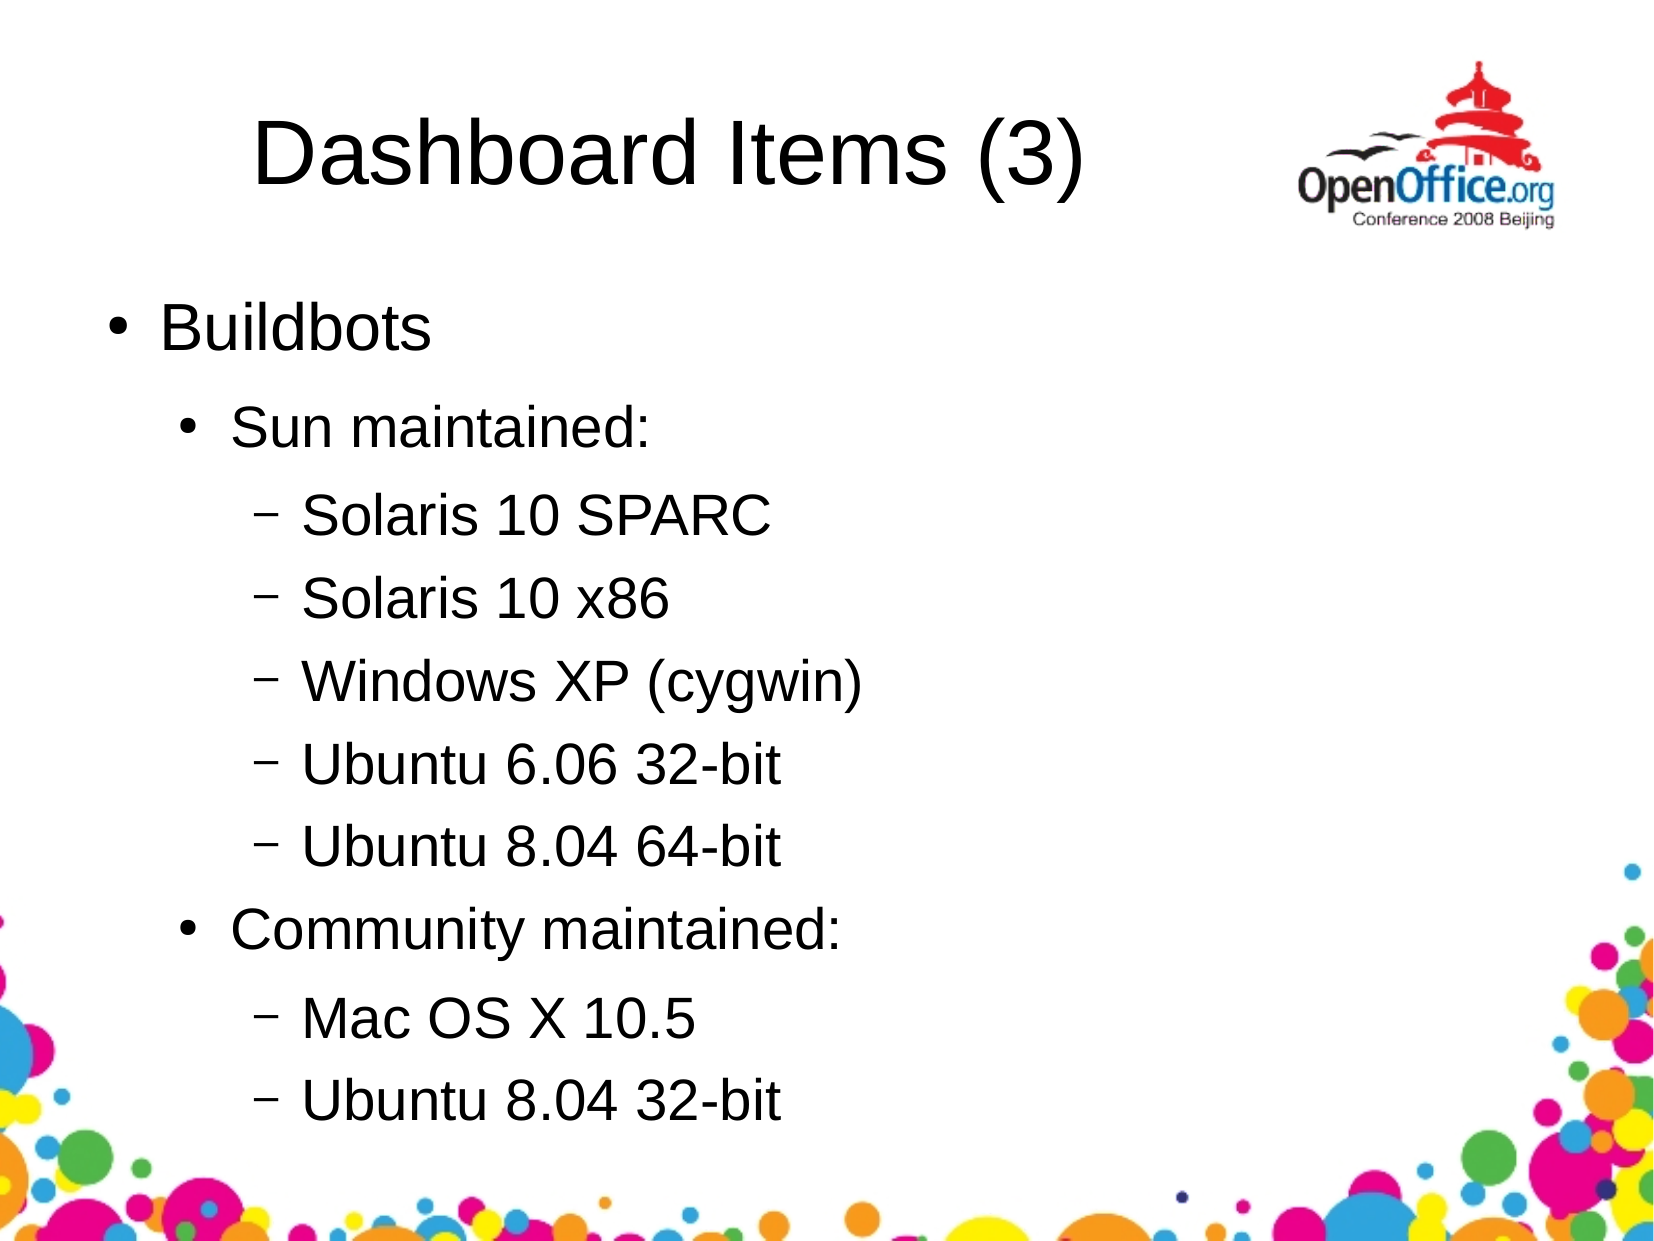

# Dashboard Items (3)
Buildbots
Sun maintained:
Solaris 10 SPARC
Solaris 10 x86
Windows XP (cygwin)
Ubuntu 6.06 32-bit
Ubuntu 8.04 64-bit
Community maintained:
Mac OS X 10.5
Ubuntu 8.04 32-bit